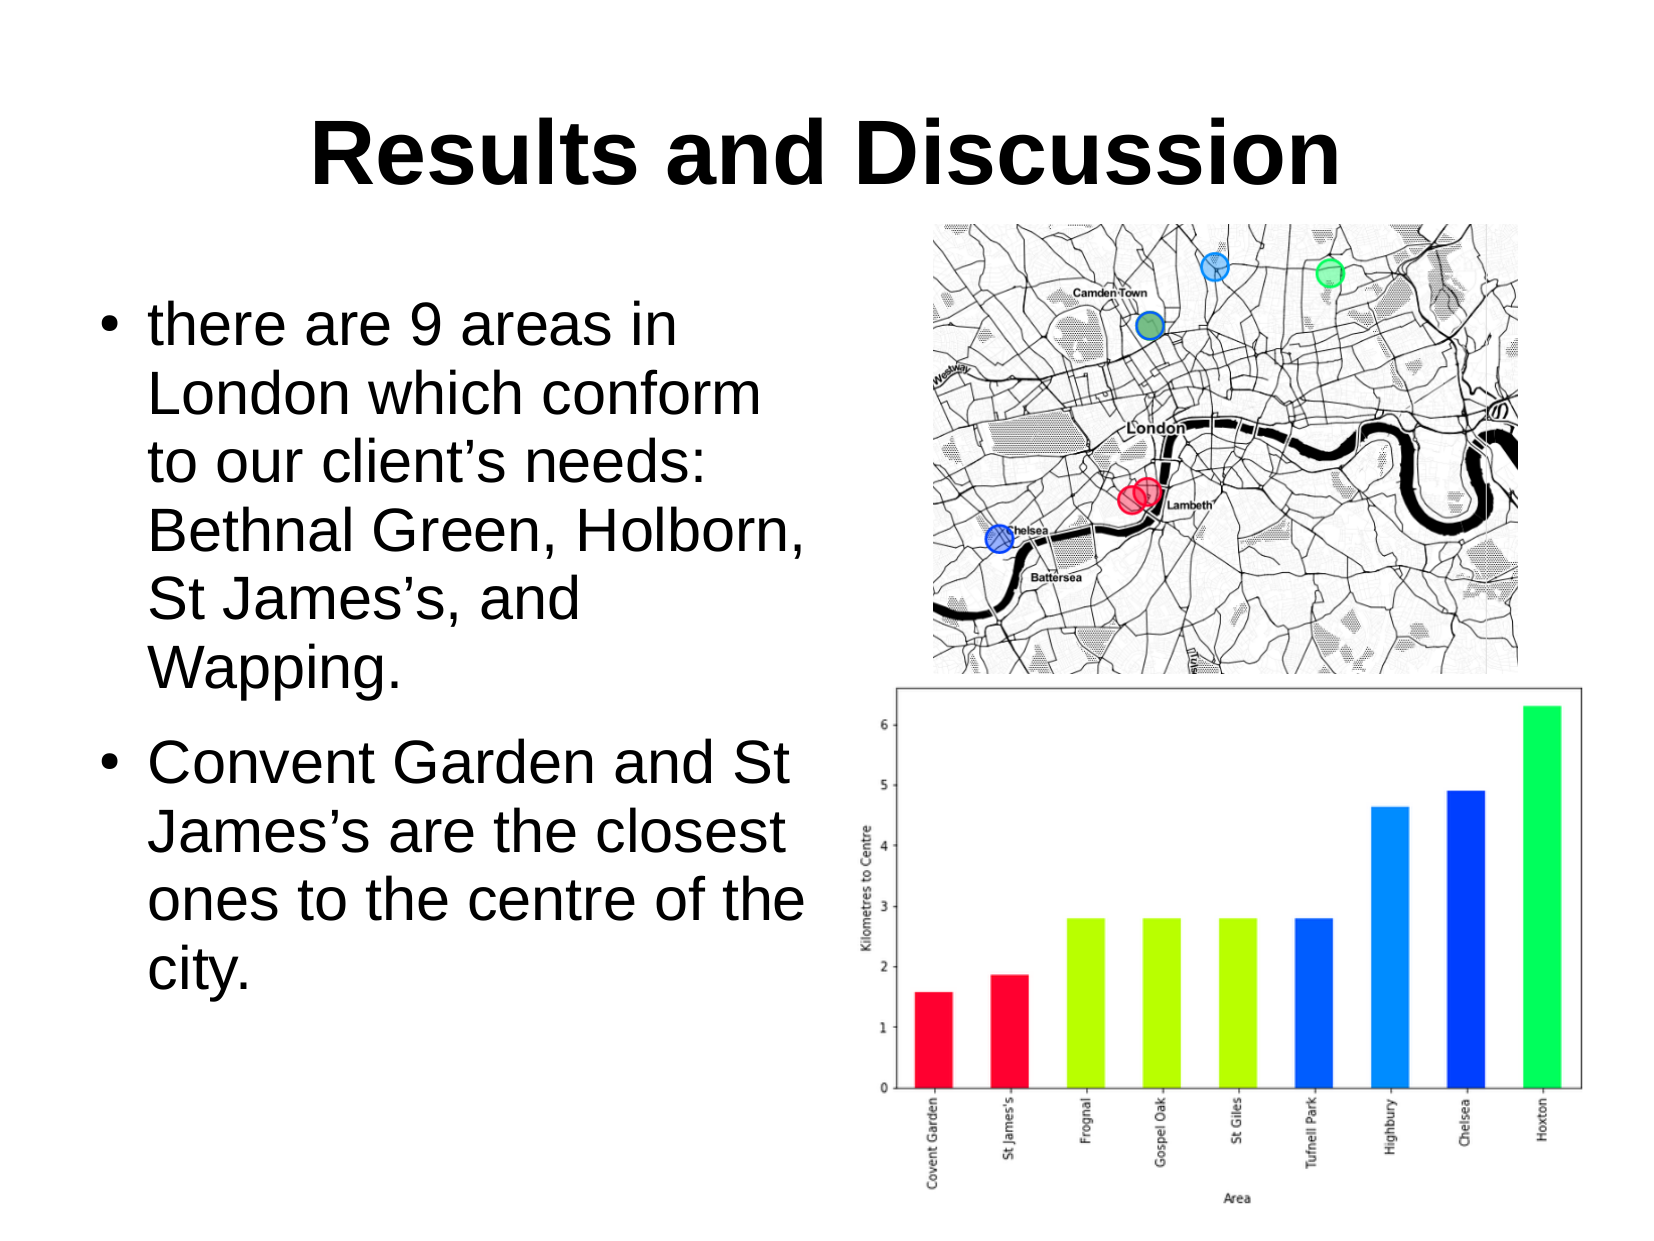

# Results and Discussion
there are 9 areas in London which conform to our client’s needs: Bethnal Green, Holborn, St James’s, and Wapping.
Convent Garden and St James’s are the closest ones to the centre of the city.